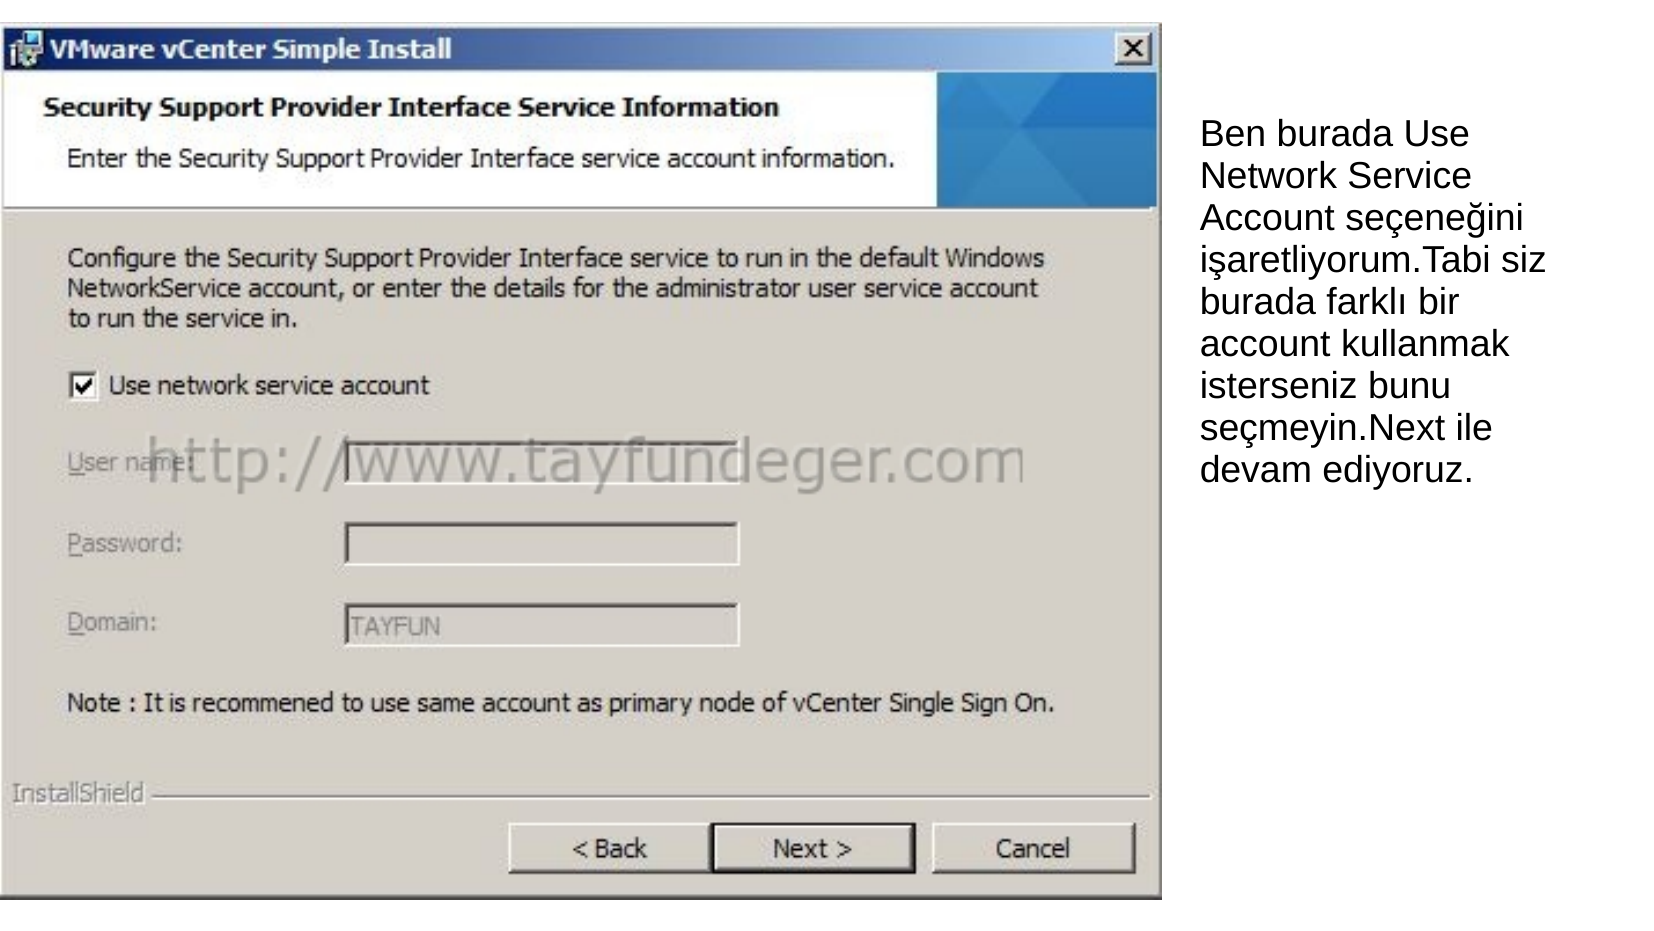

Ben burada Use Network Service Account seçeneğini işaretliyorum.Tabi siz burada farklı bir account kullanmak isterseniz bunu seçmeyin.Next ile devam ediyoruz.